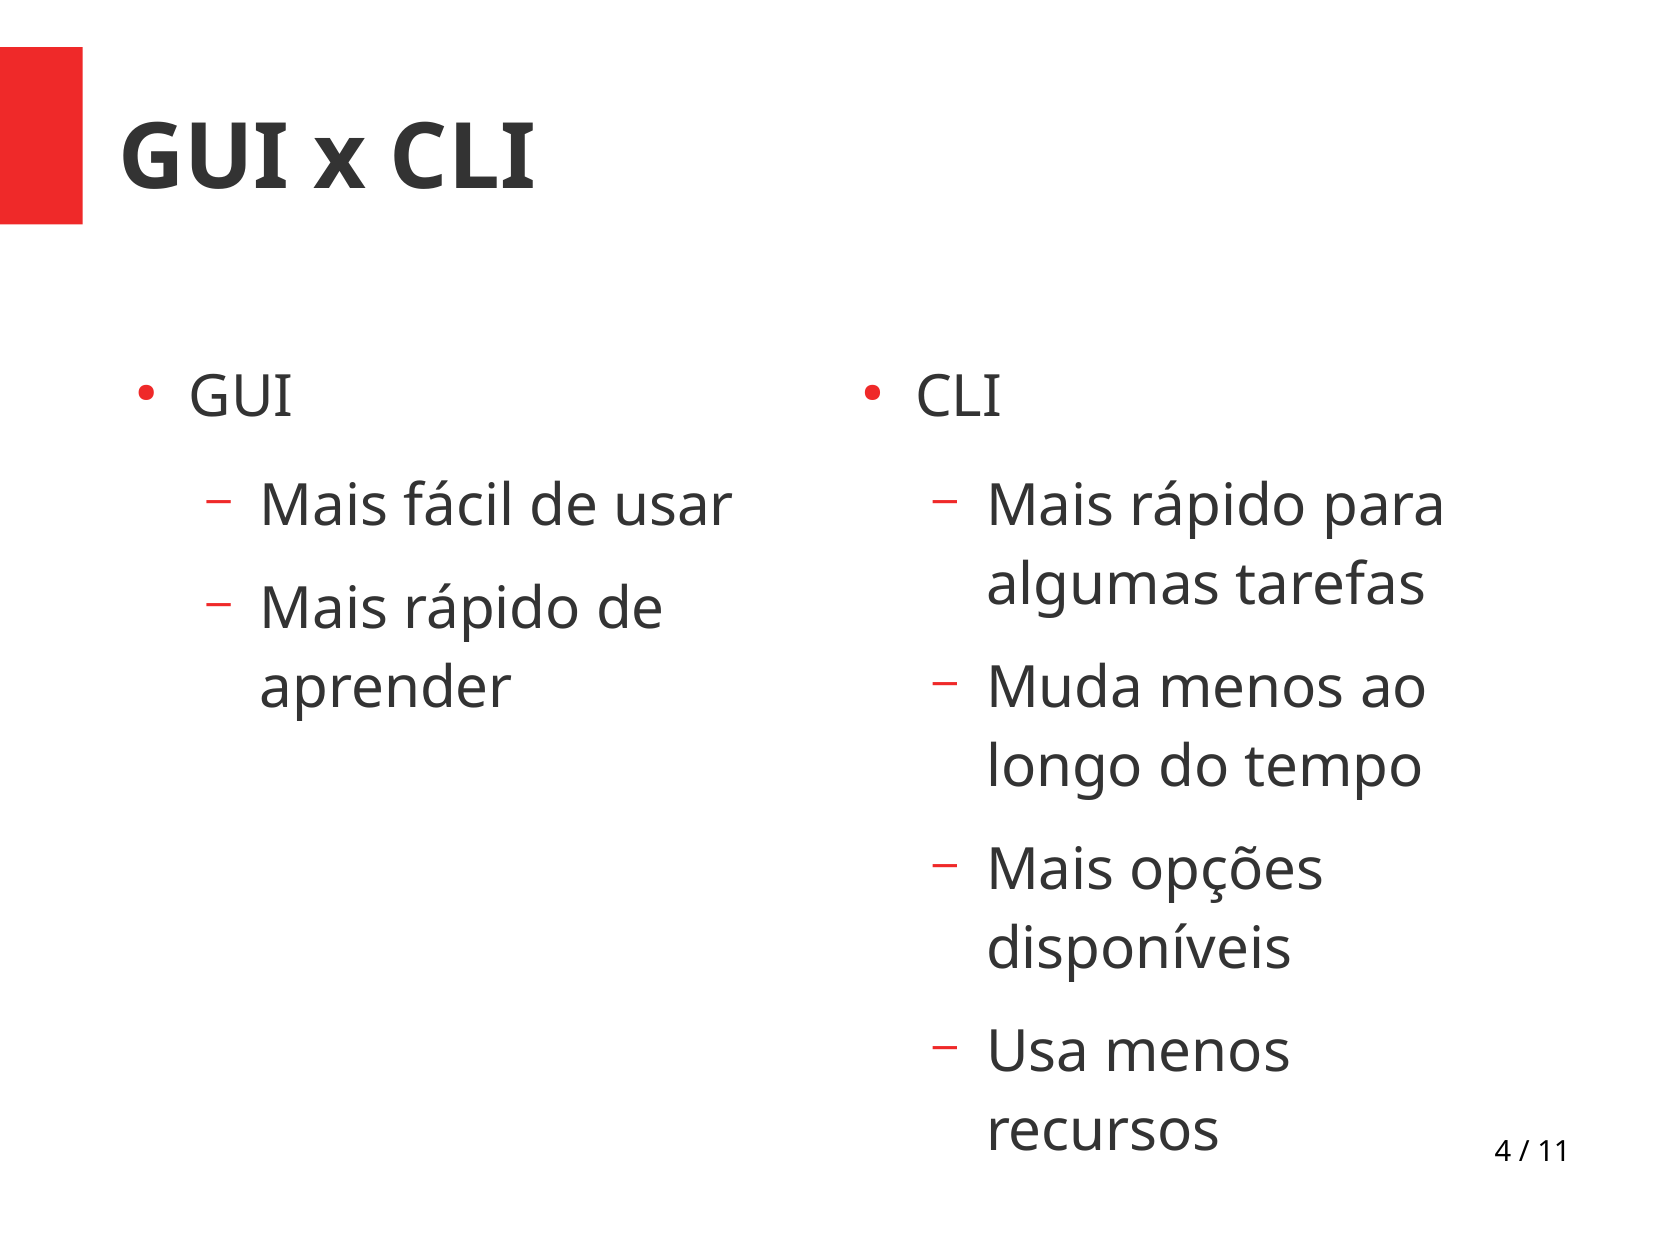

# GUI x CLI
GUI
Mais fácil de usar
Mais rápido de aprender
CLI
Mais rápido para algumas tarefas
Muda menos ao longo do tempo
Mais opções disponíveis
Usa menos recursos
4